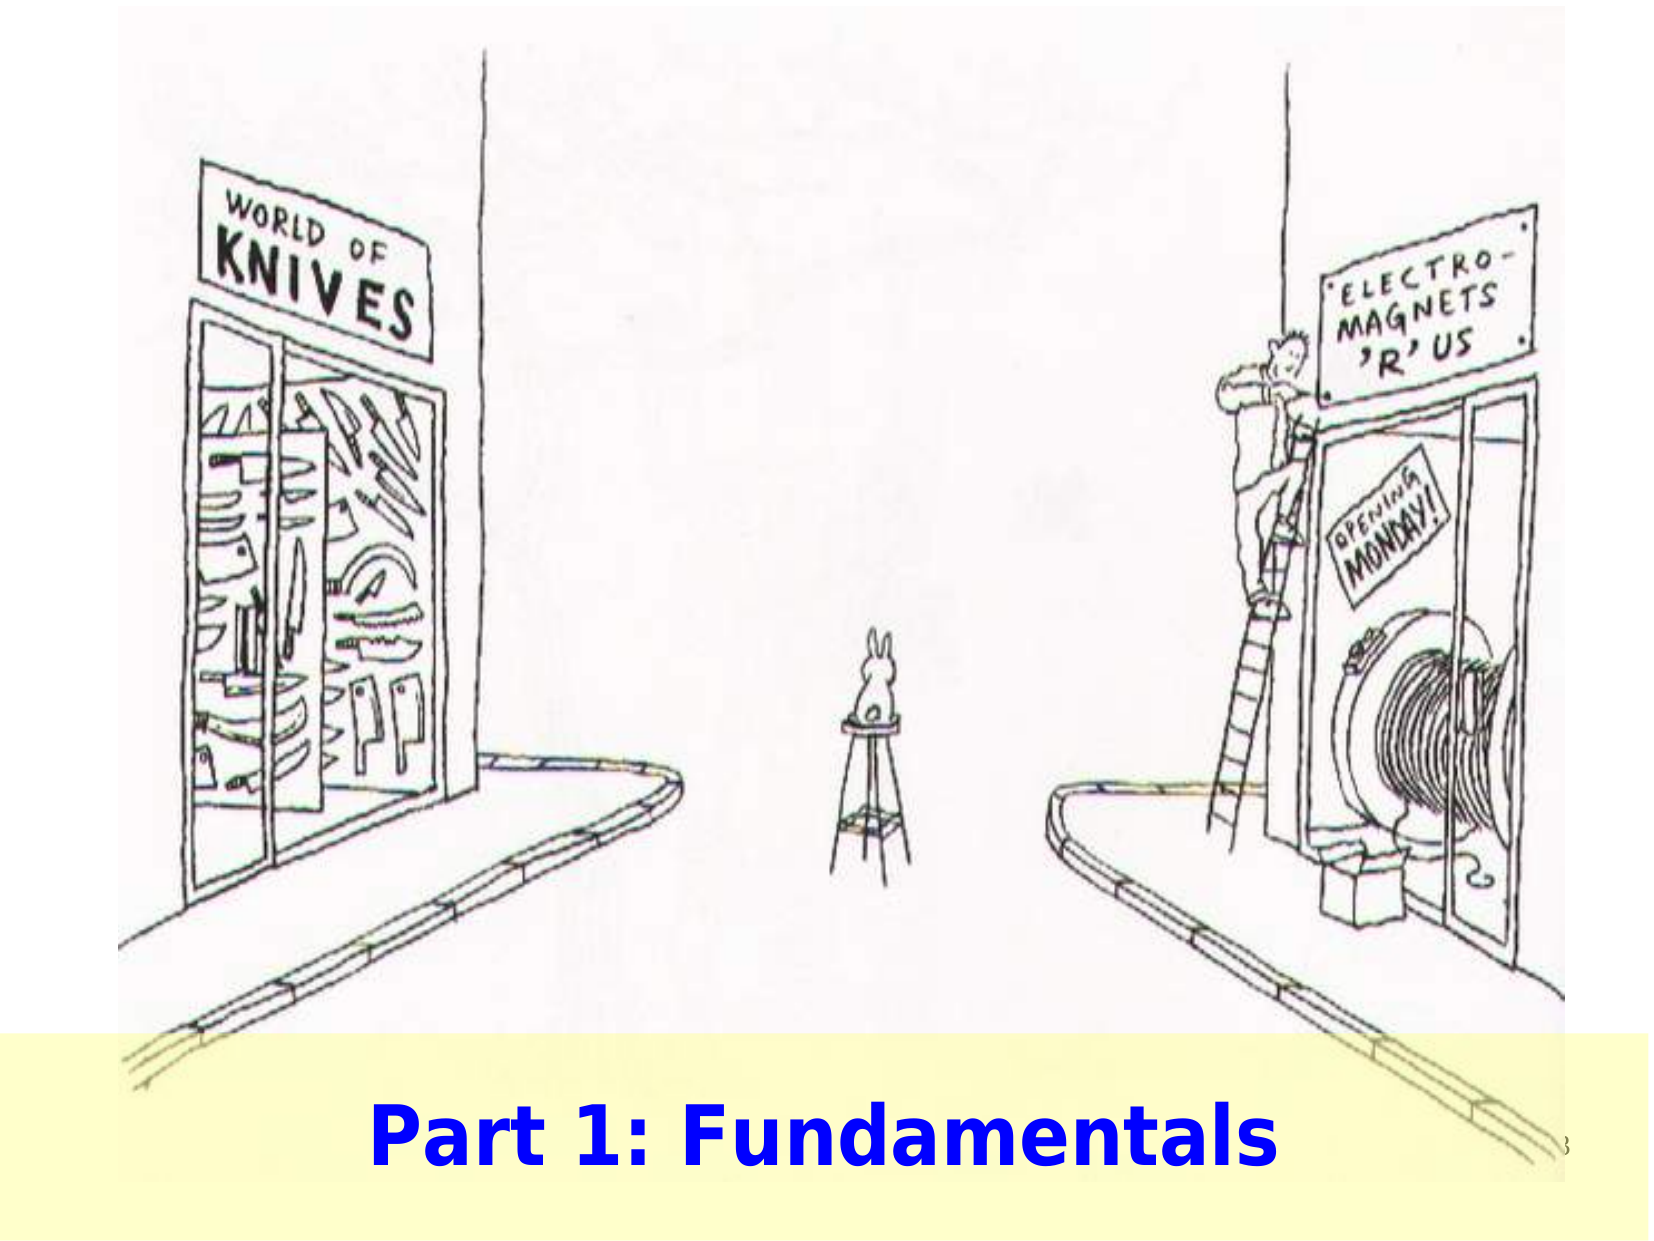

# Part 1: Fundamentals
O. Smirnov - RIME - 3GC3, Port Alfred
3